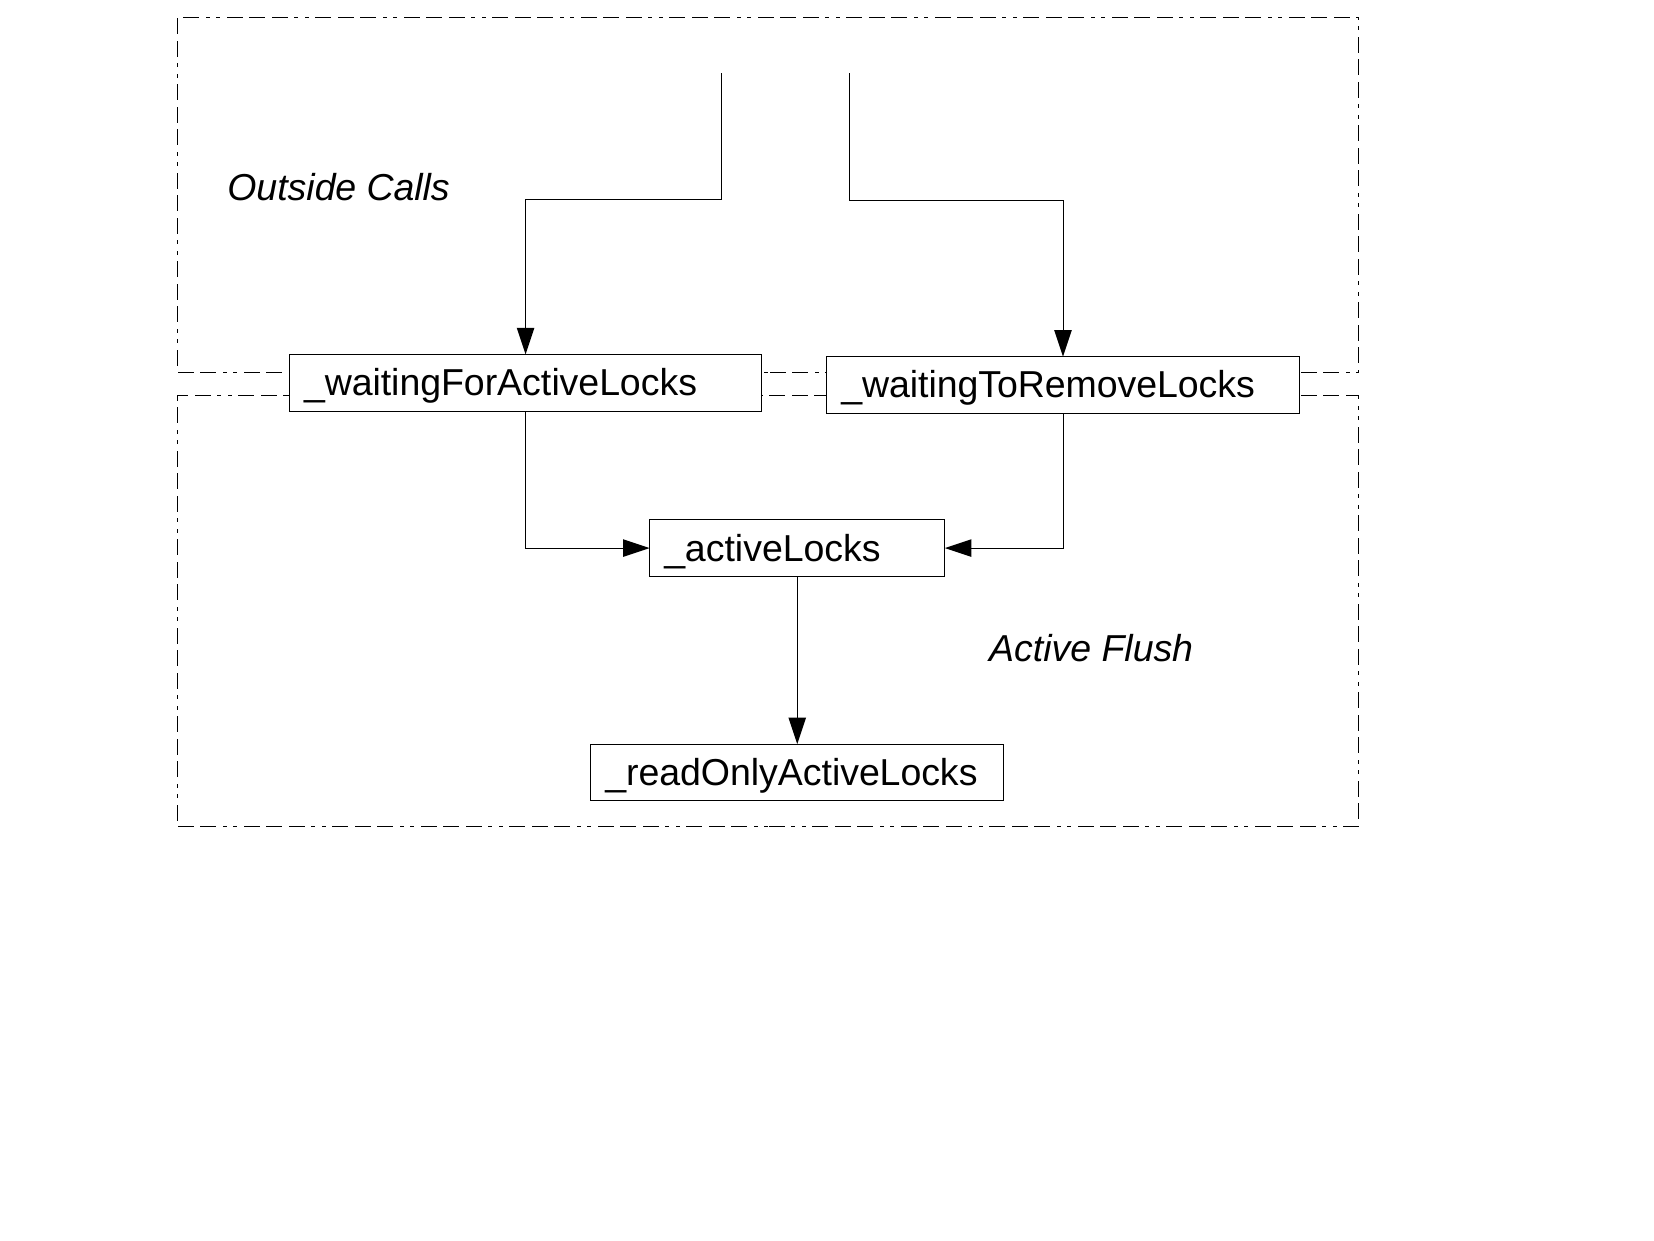

Outside Calls
_waitingForActiveLocks
_waitingToRemoveLocks
_activeLocks
Active Flush
_readOnlyActiveLocks